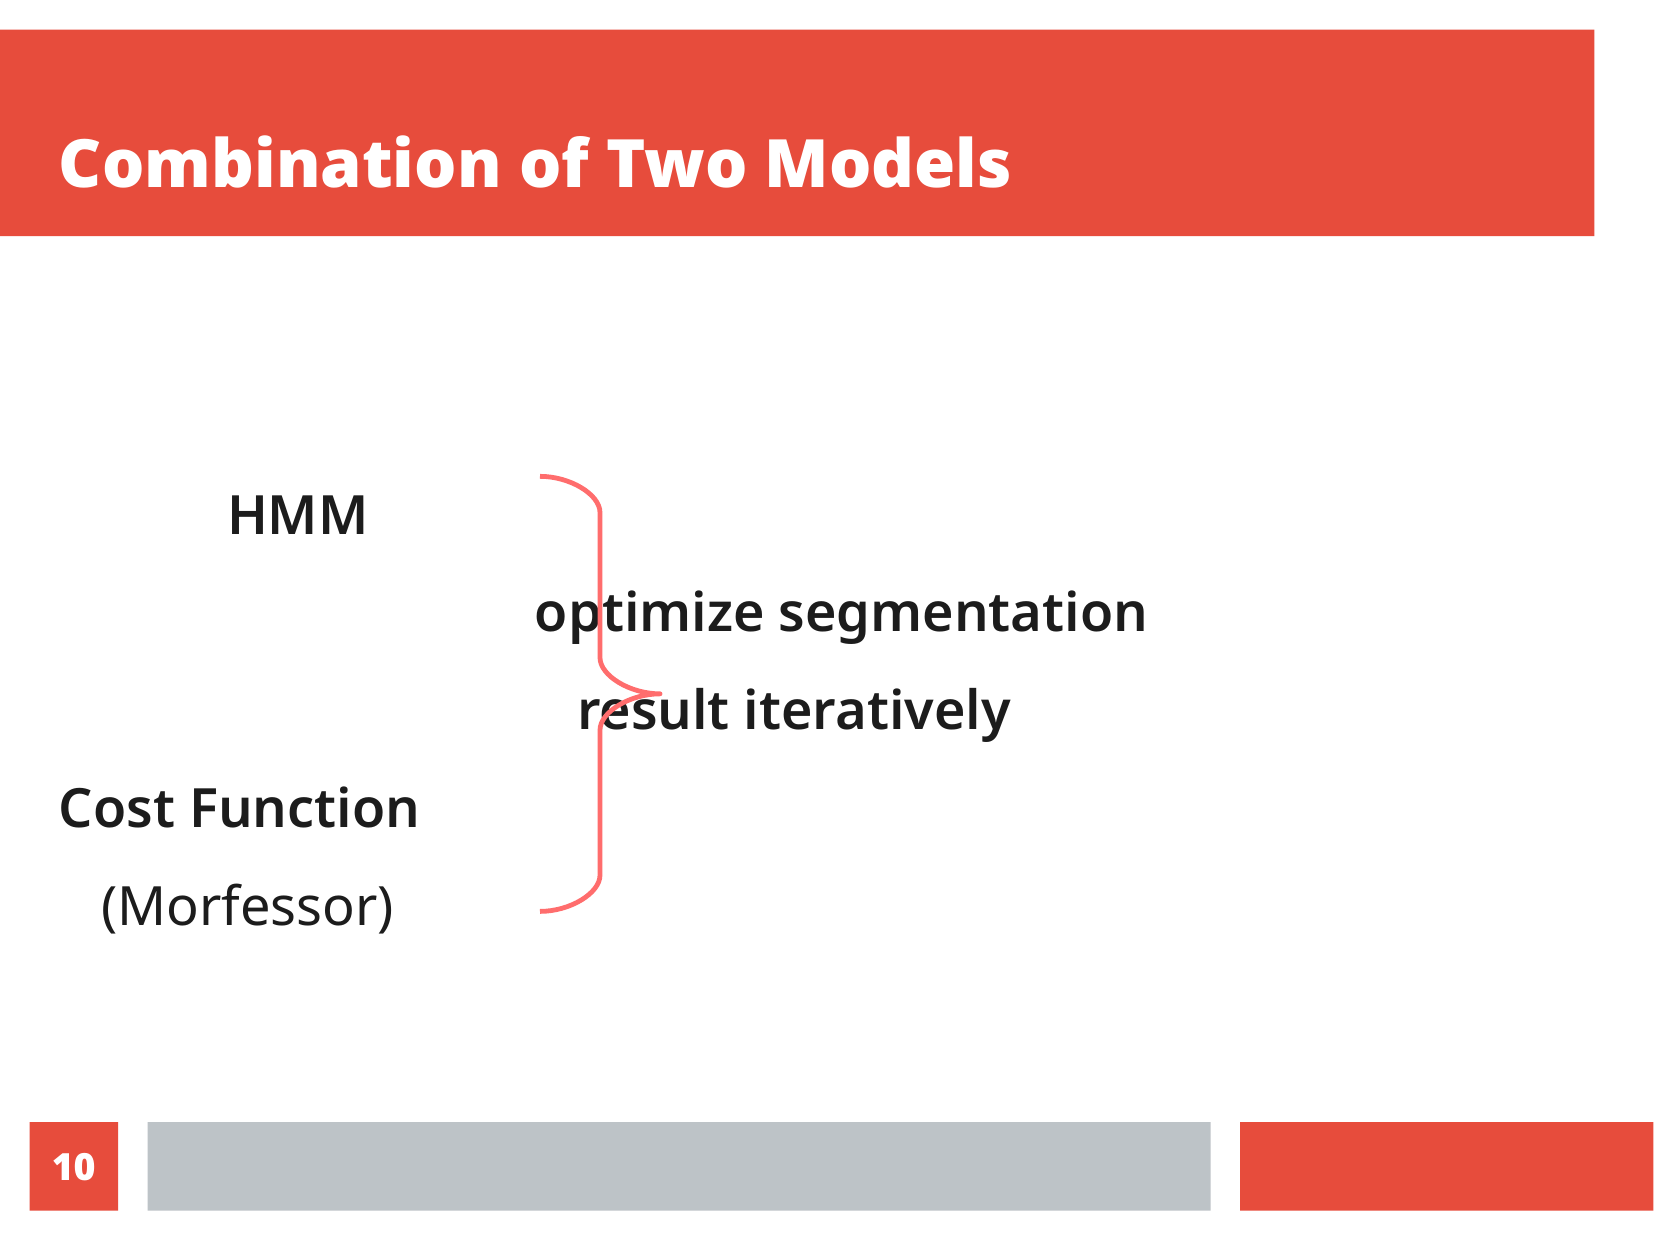

# Combination of Two Models
 HMM
 optimize segmentation
 result iteratively
Cost Function
 (Morfessor)
10